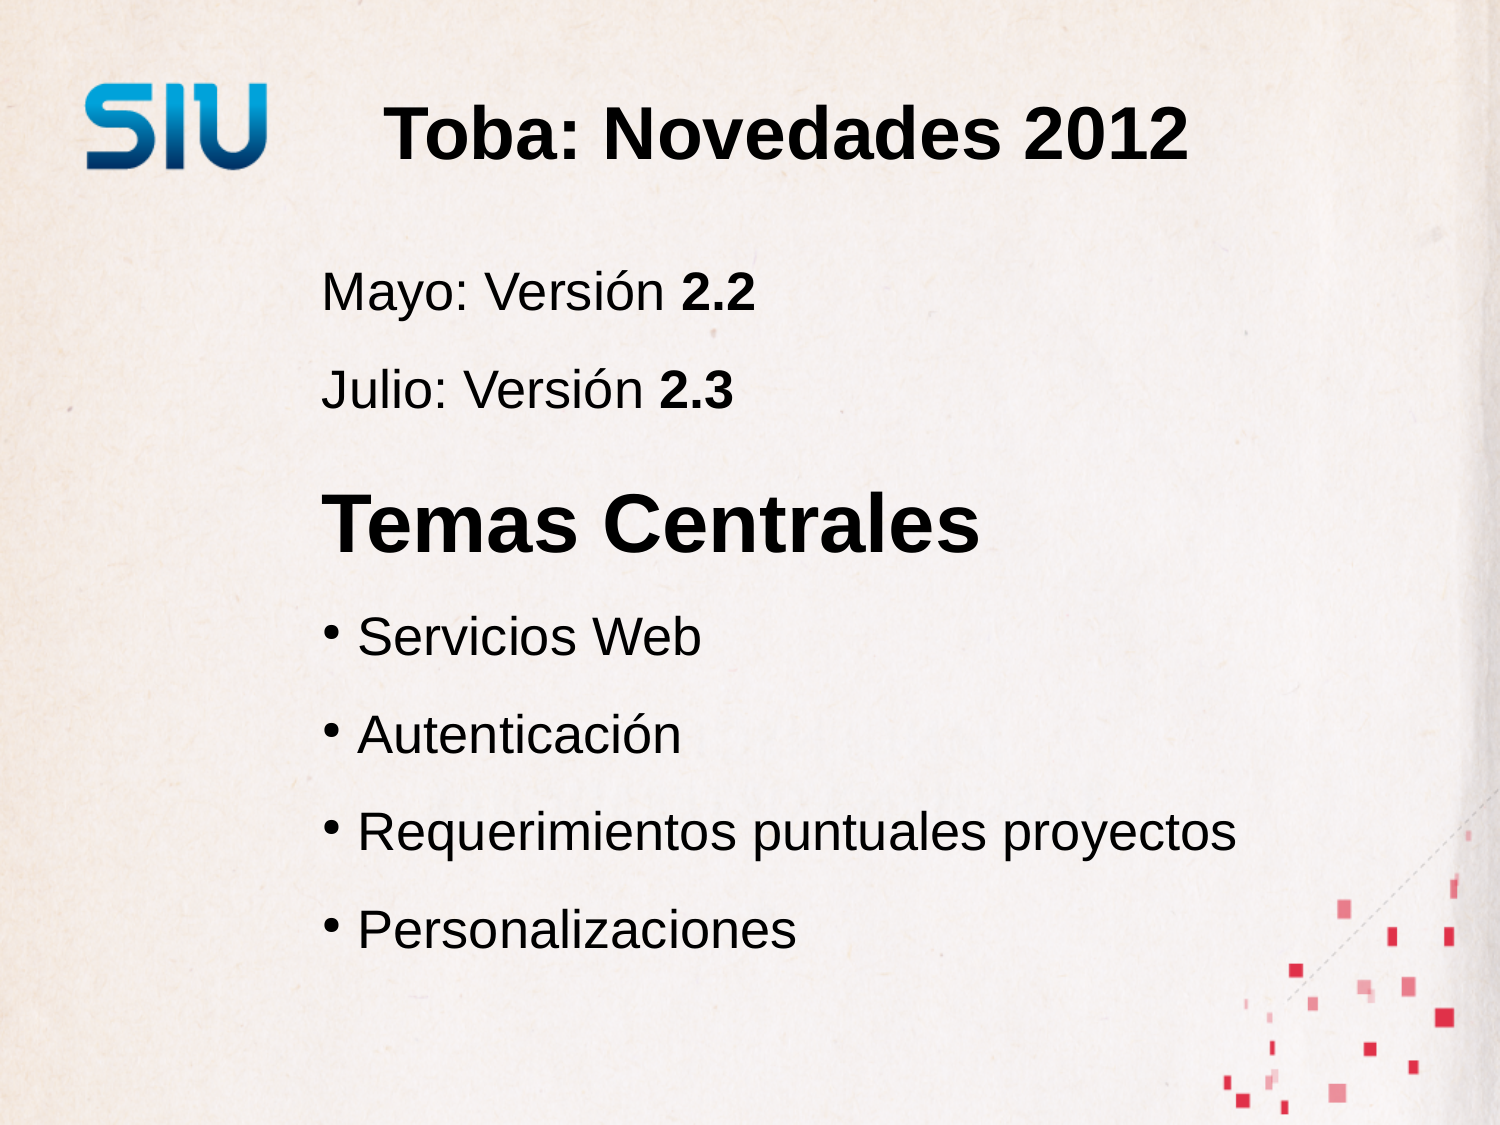

Toba: Novedades 2012
Mayo: Versión 2.2
Julio: Versión 2.3
Temas Centrales
Servicios Web
Autenticación
Requerimientos puntuales proyectos
Personalizaciones